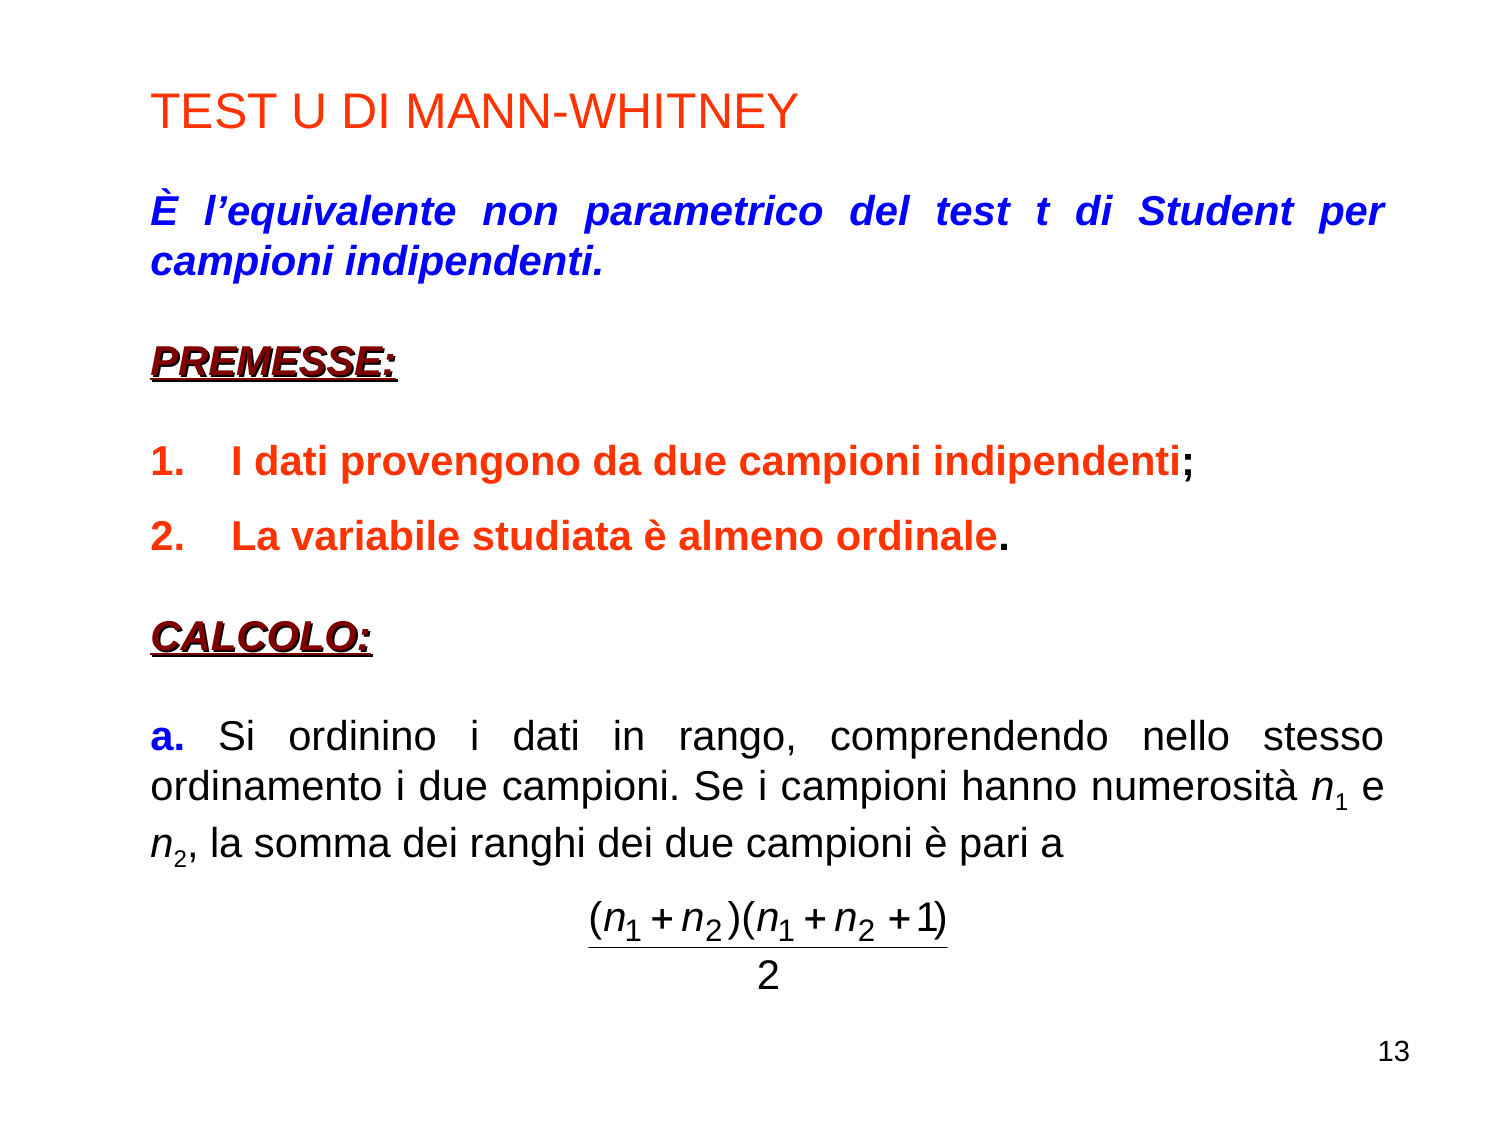

TEST U DI MANN-WHITNEY
È l’equivalente non parametrico del test t di Student per campioni indipendenti.
PREMESSE:
1. I dati provengono da due campioni indipendenti;
 La variabile studiata è almeno ordinale.
CALCOLO:
a. Si ordinino i dati in rango, comprendendo nello stesso ordinamento i due campioni. Se i campioni hanno numerosità n1 e n2, la somma dei ranghi dei due campioni è pari a